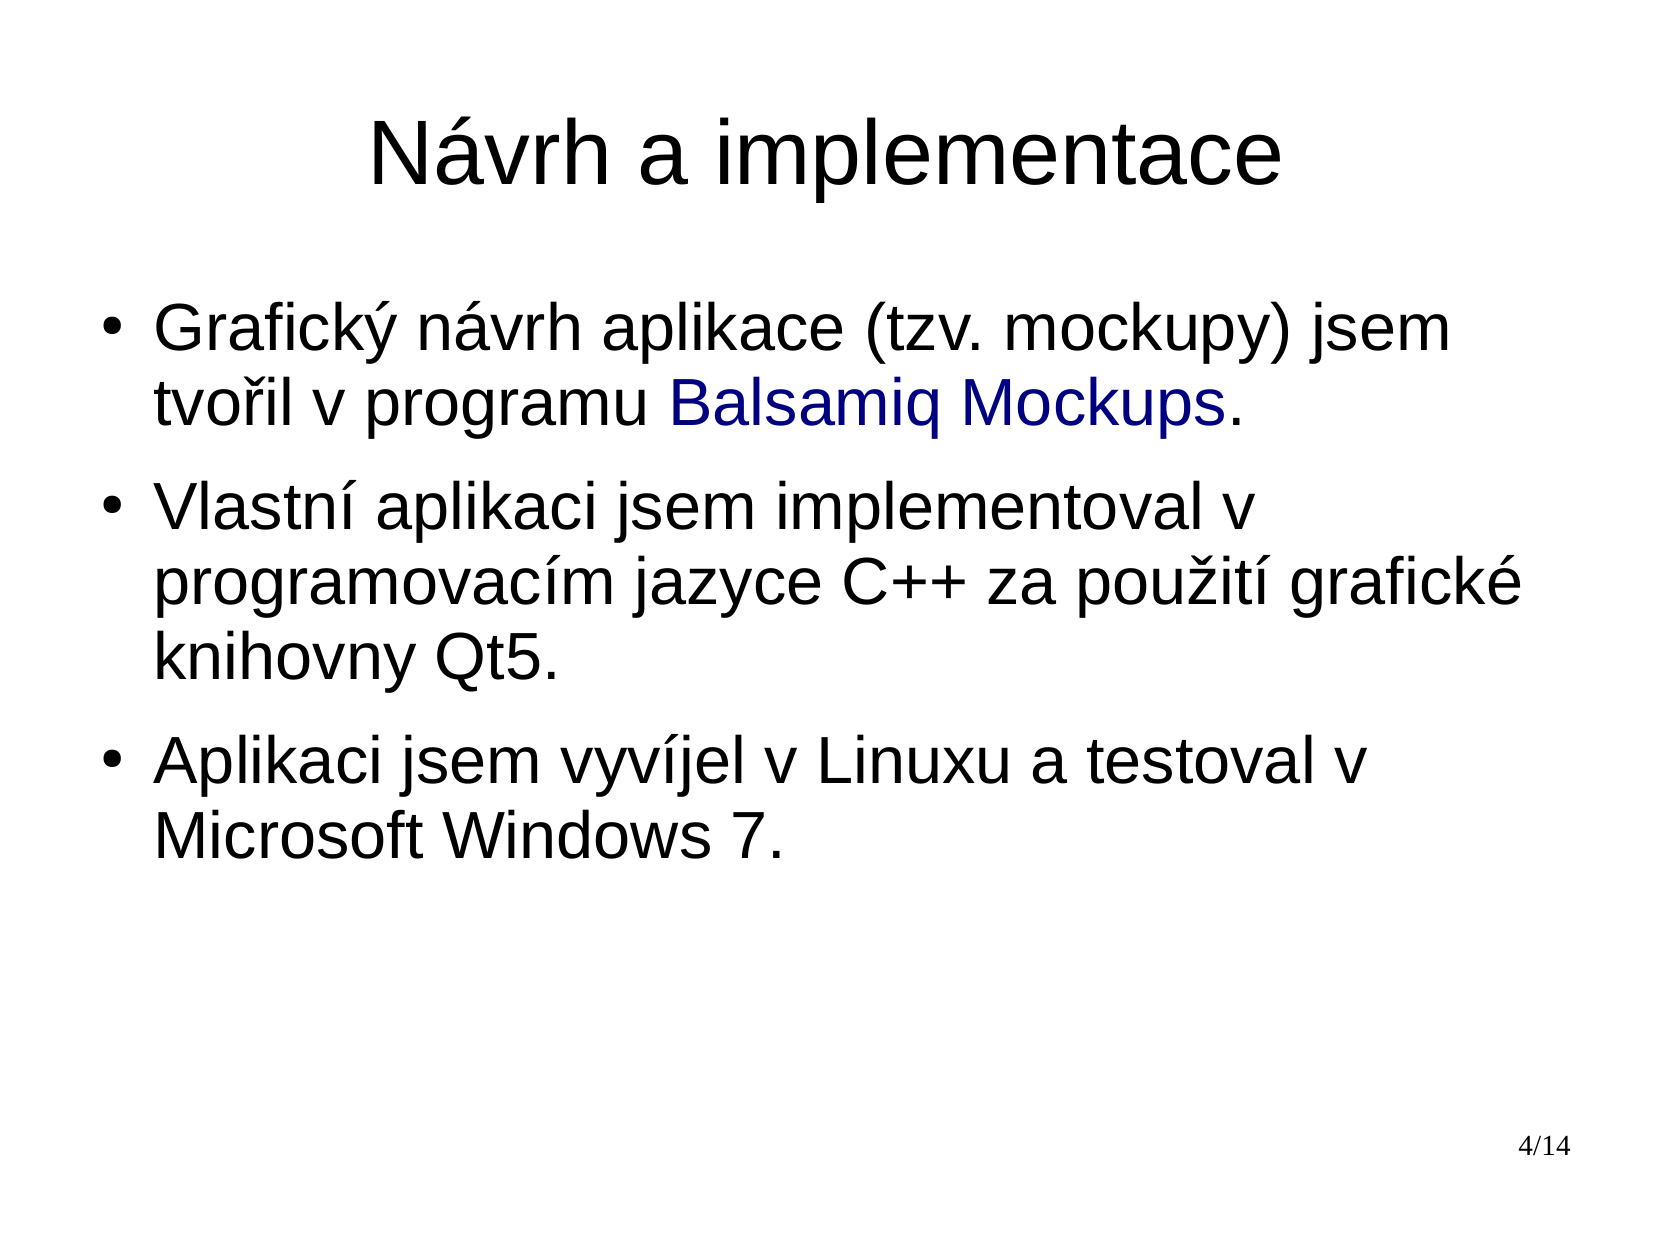

# Návrh a implementace
Grafický návrh aplikace (tzv. mockupy) jsem tvořil v programu Balsamiq Mockups.
Vlastní aplikaci jsem implementoval v programovacím jazyce C++ za použití grafické knihovny Qt5.
Aplikaci jsem vyvíjel v Linuxu a testoval v Microsoft Windows 7.
4